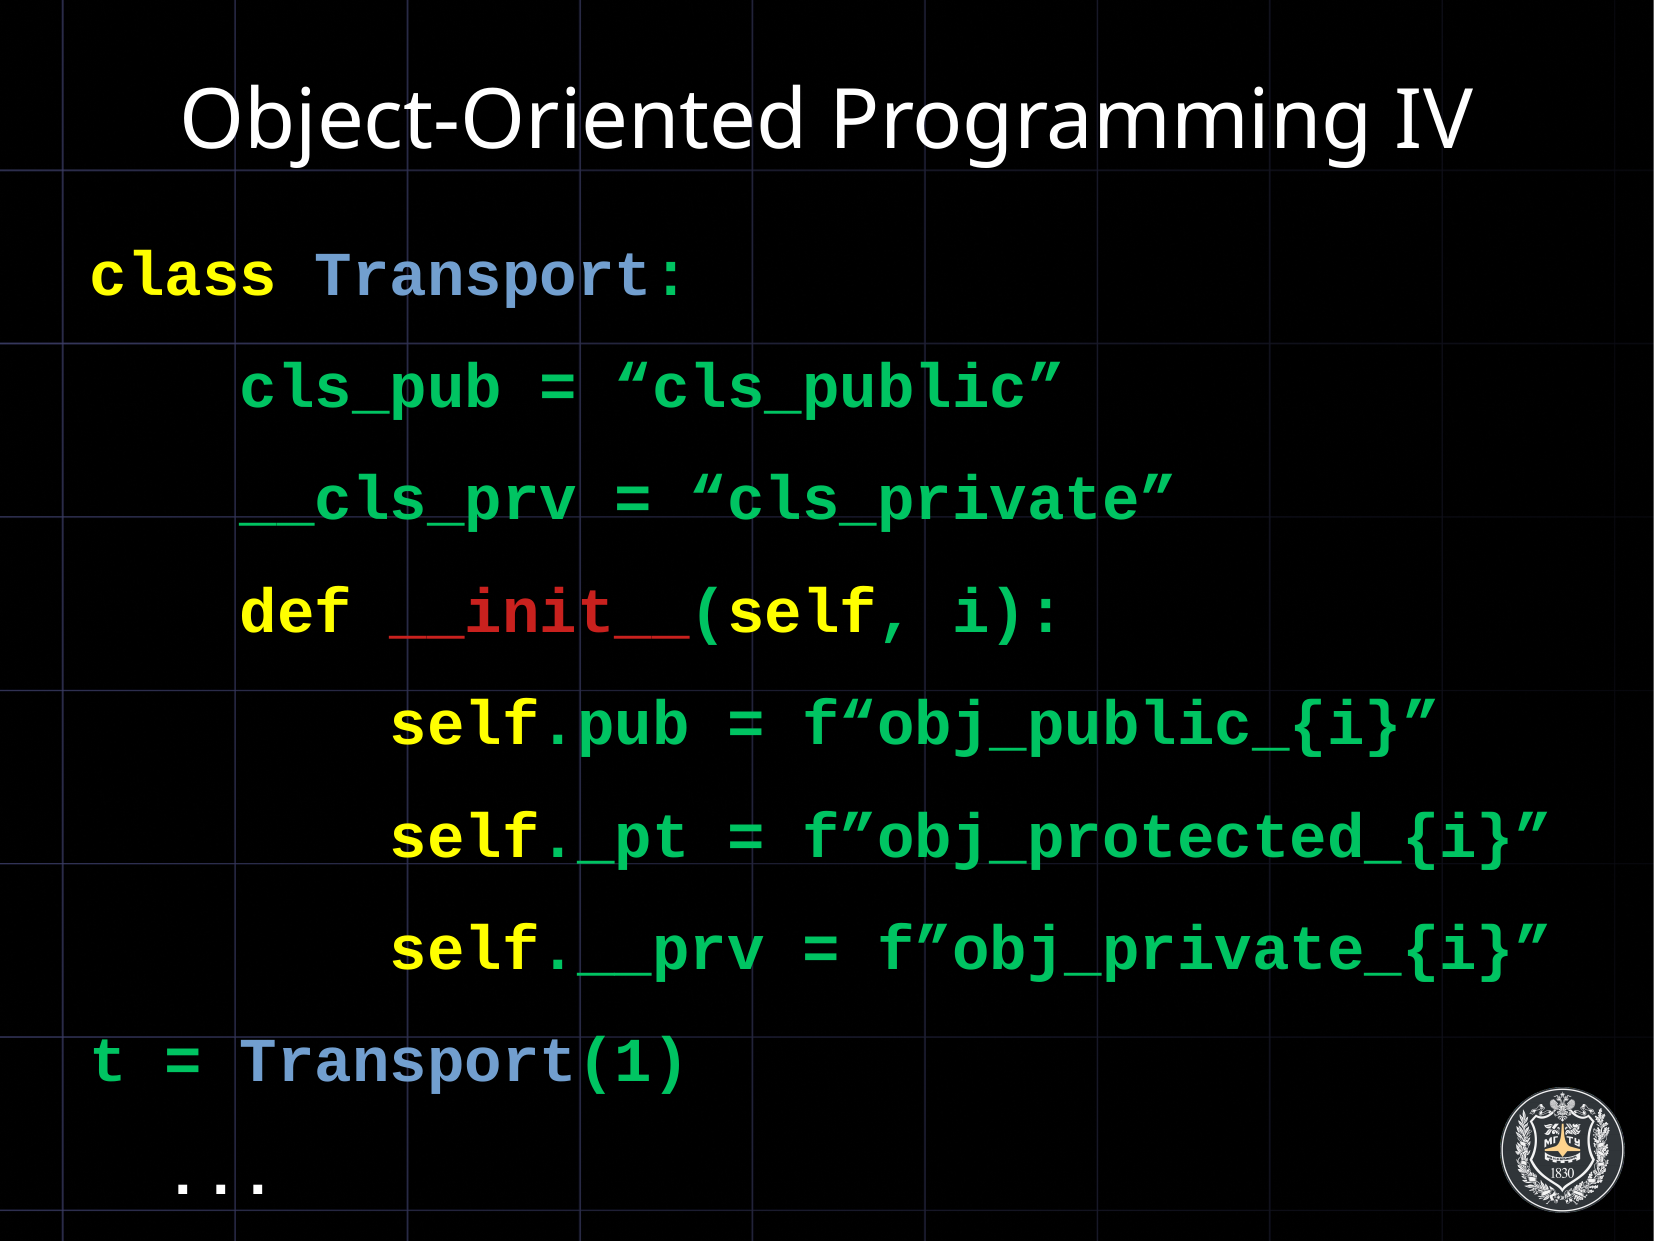

Object-Oriented Programming IV
class Transport:
 cls_pub = “cls_public”
__cls_prv = “cls_private”
	def __init__(self, i):
			self.pub = f“obj_public_{i}”
			self._pt = f”obj_protected_{i}”
			self.__prv = f”obj_private_{i}”
t = Transport(1)
	...